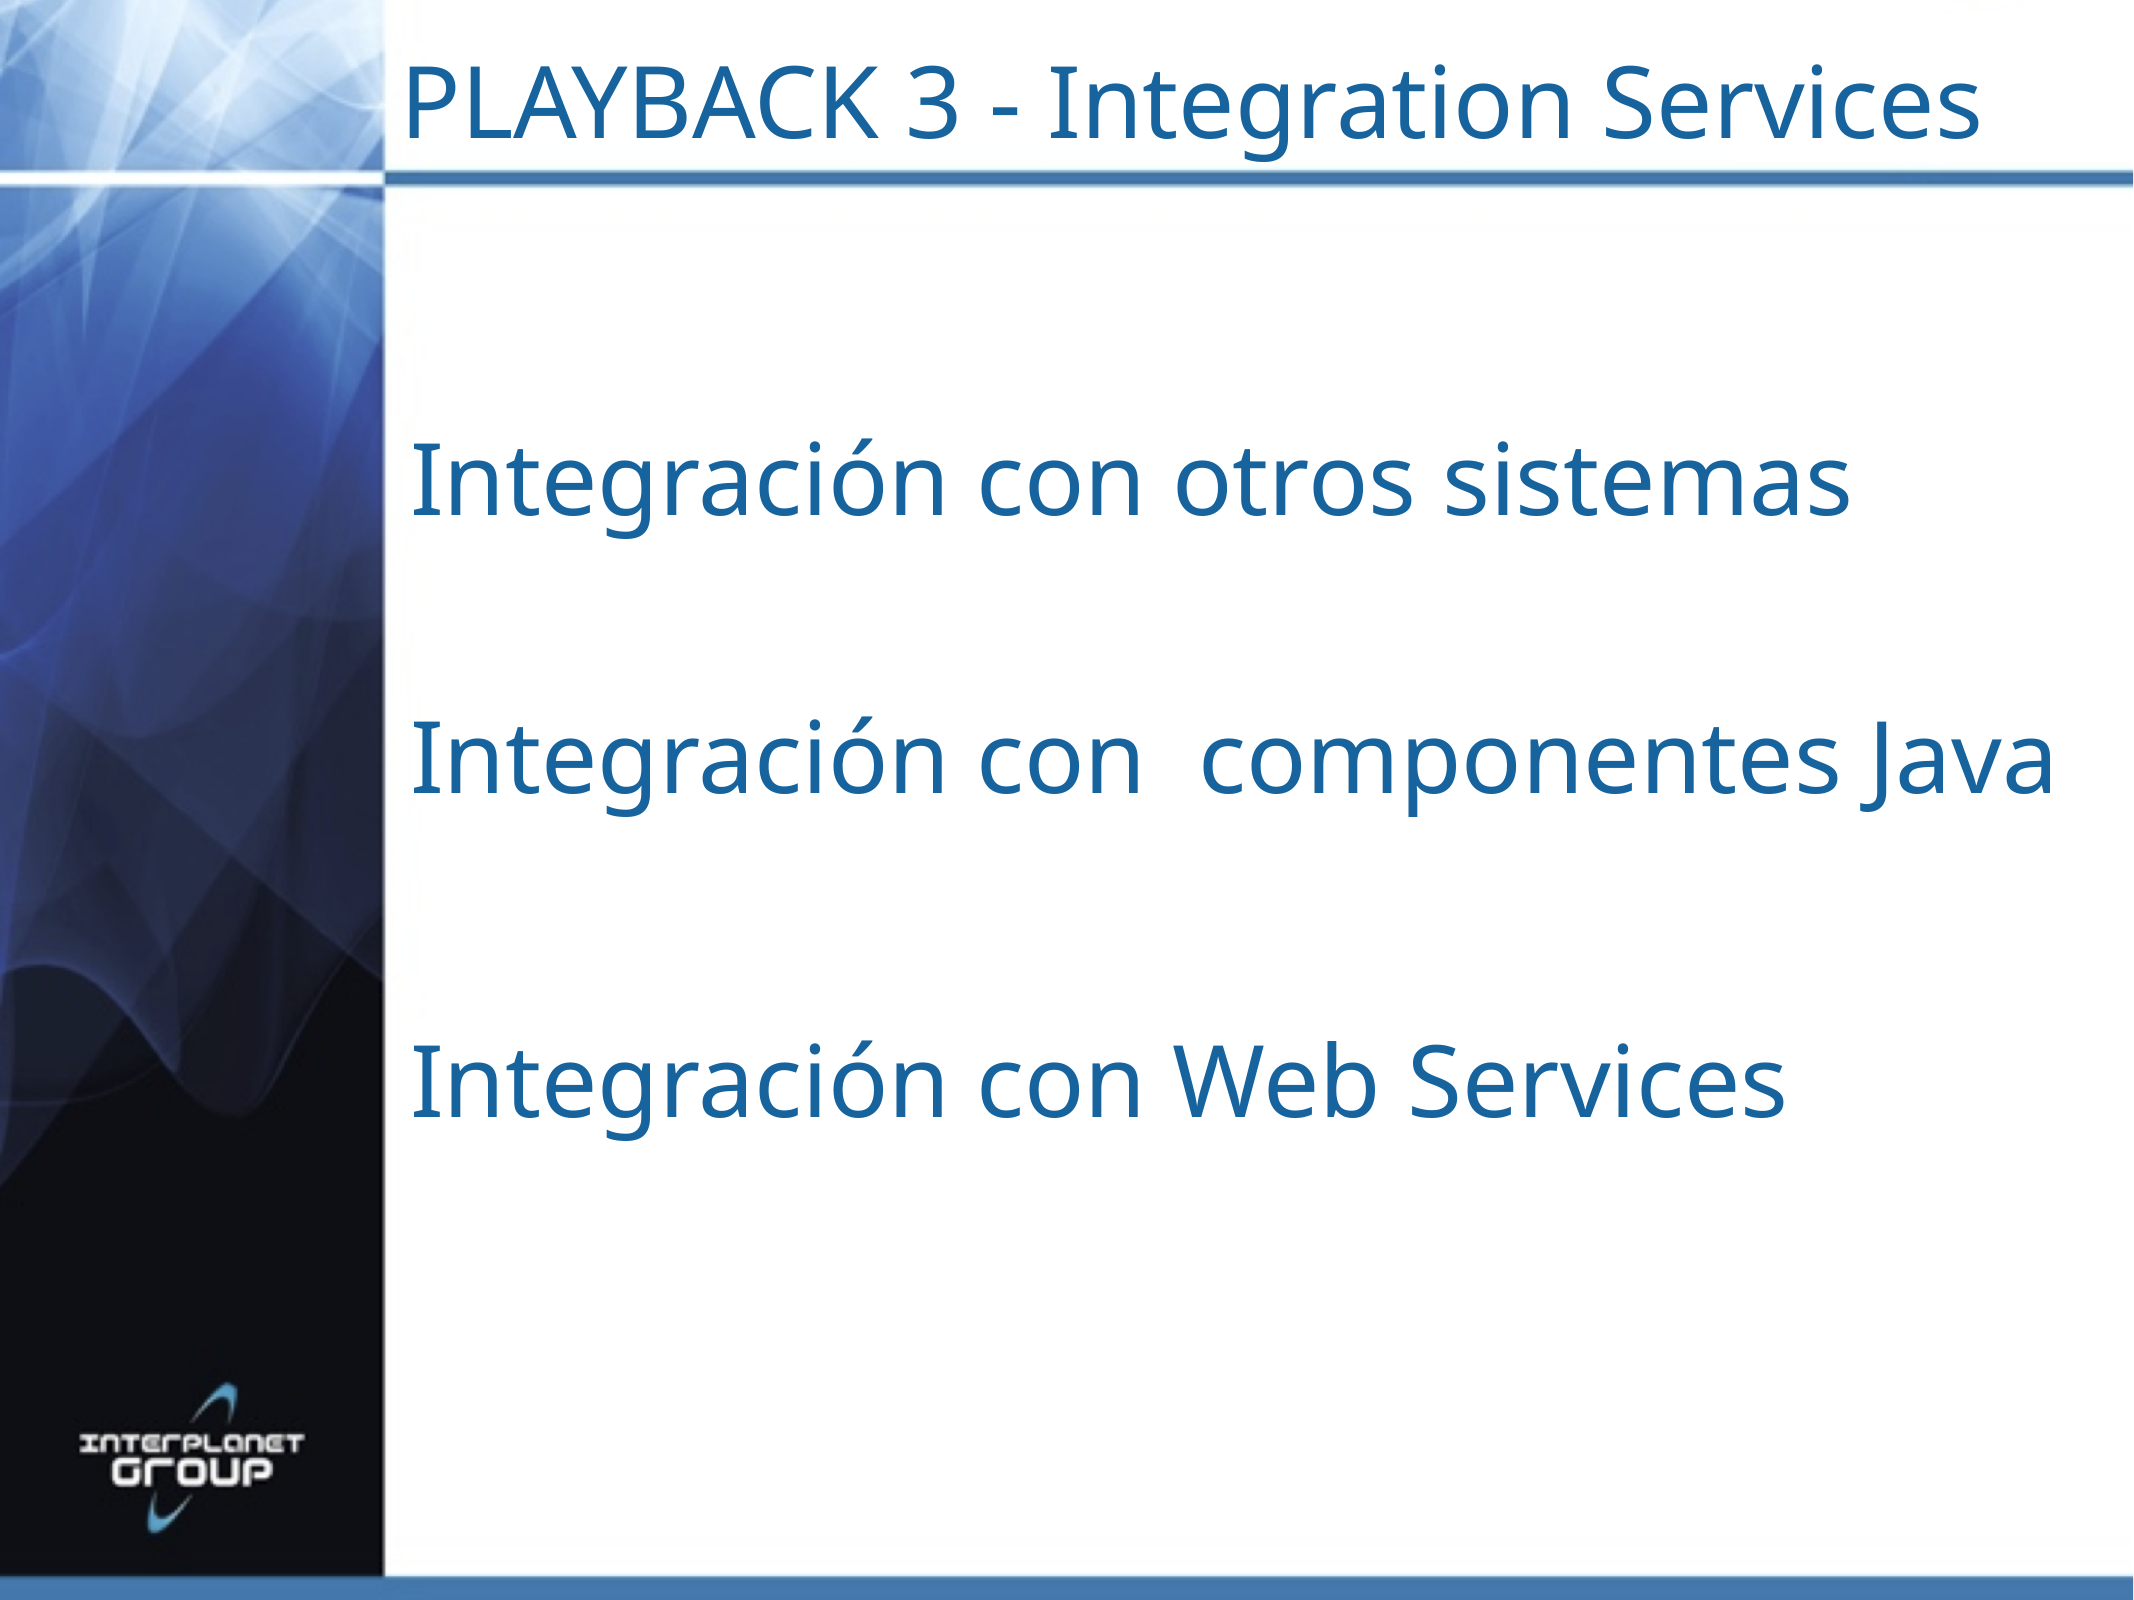

PLAYBACK 3 - Integration Services
# Integración con otros sistemas
Integración con componentes Java
Integración con Web Services